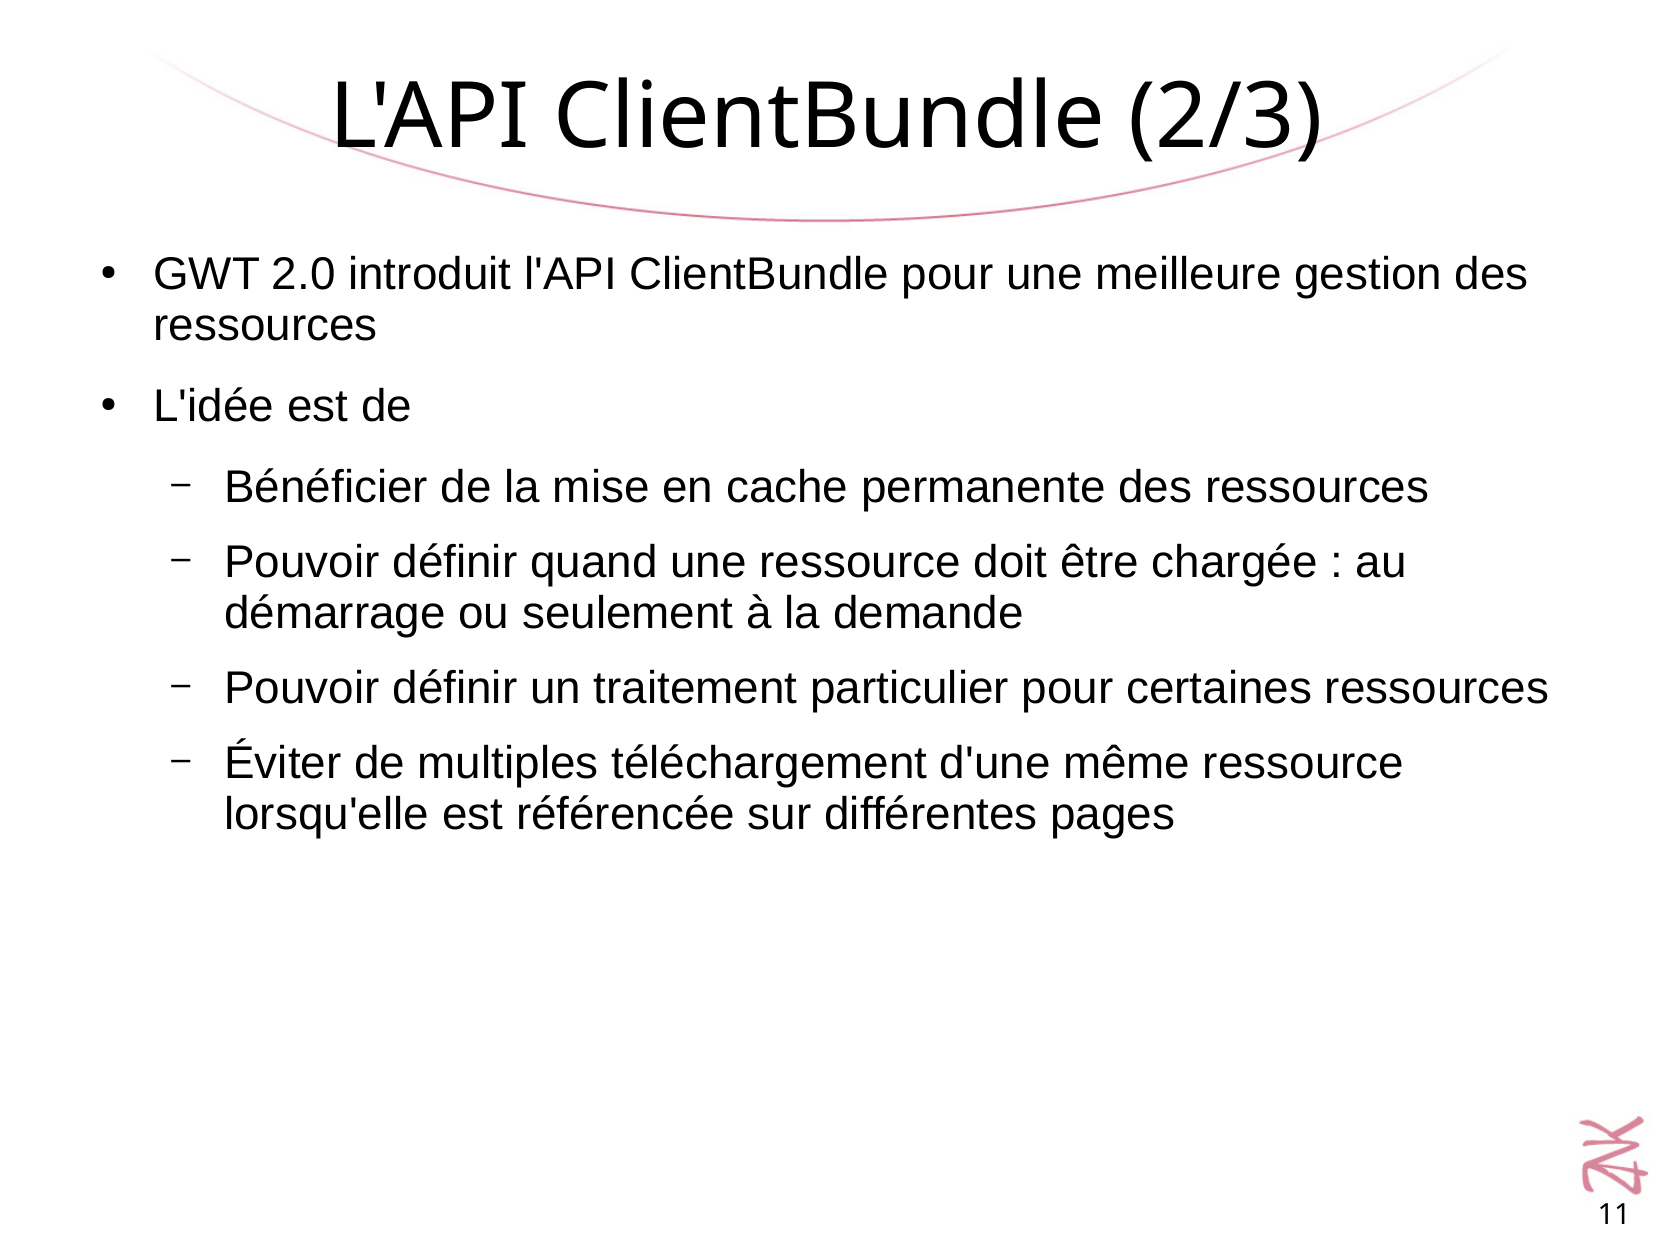

# L'API ClientBundle (2/3)
GWT 2.0 introduit l'API ClientBundle pour une meilleure gestion des ressources
L'idée est de
Bénéficier de la mise en cache permanente des ressources
Pouvoir définir quand une ressource doit être chargée : au démarrage ou seulement à la demande
Pouvoir définir un traitement particulier pour certaines ressources
Éviter de multiples téléchargement d'une même ressource lorsqu'elle est référencée sur différentes pages
11